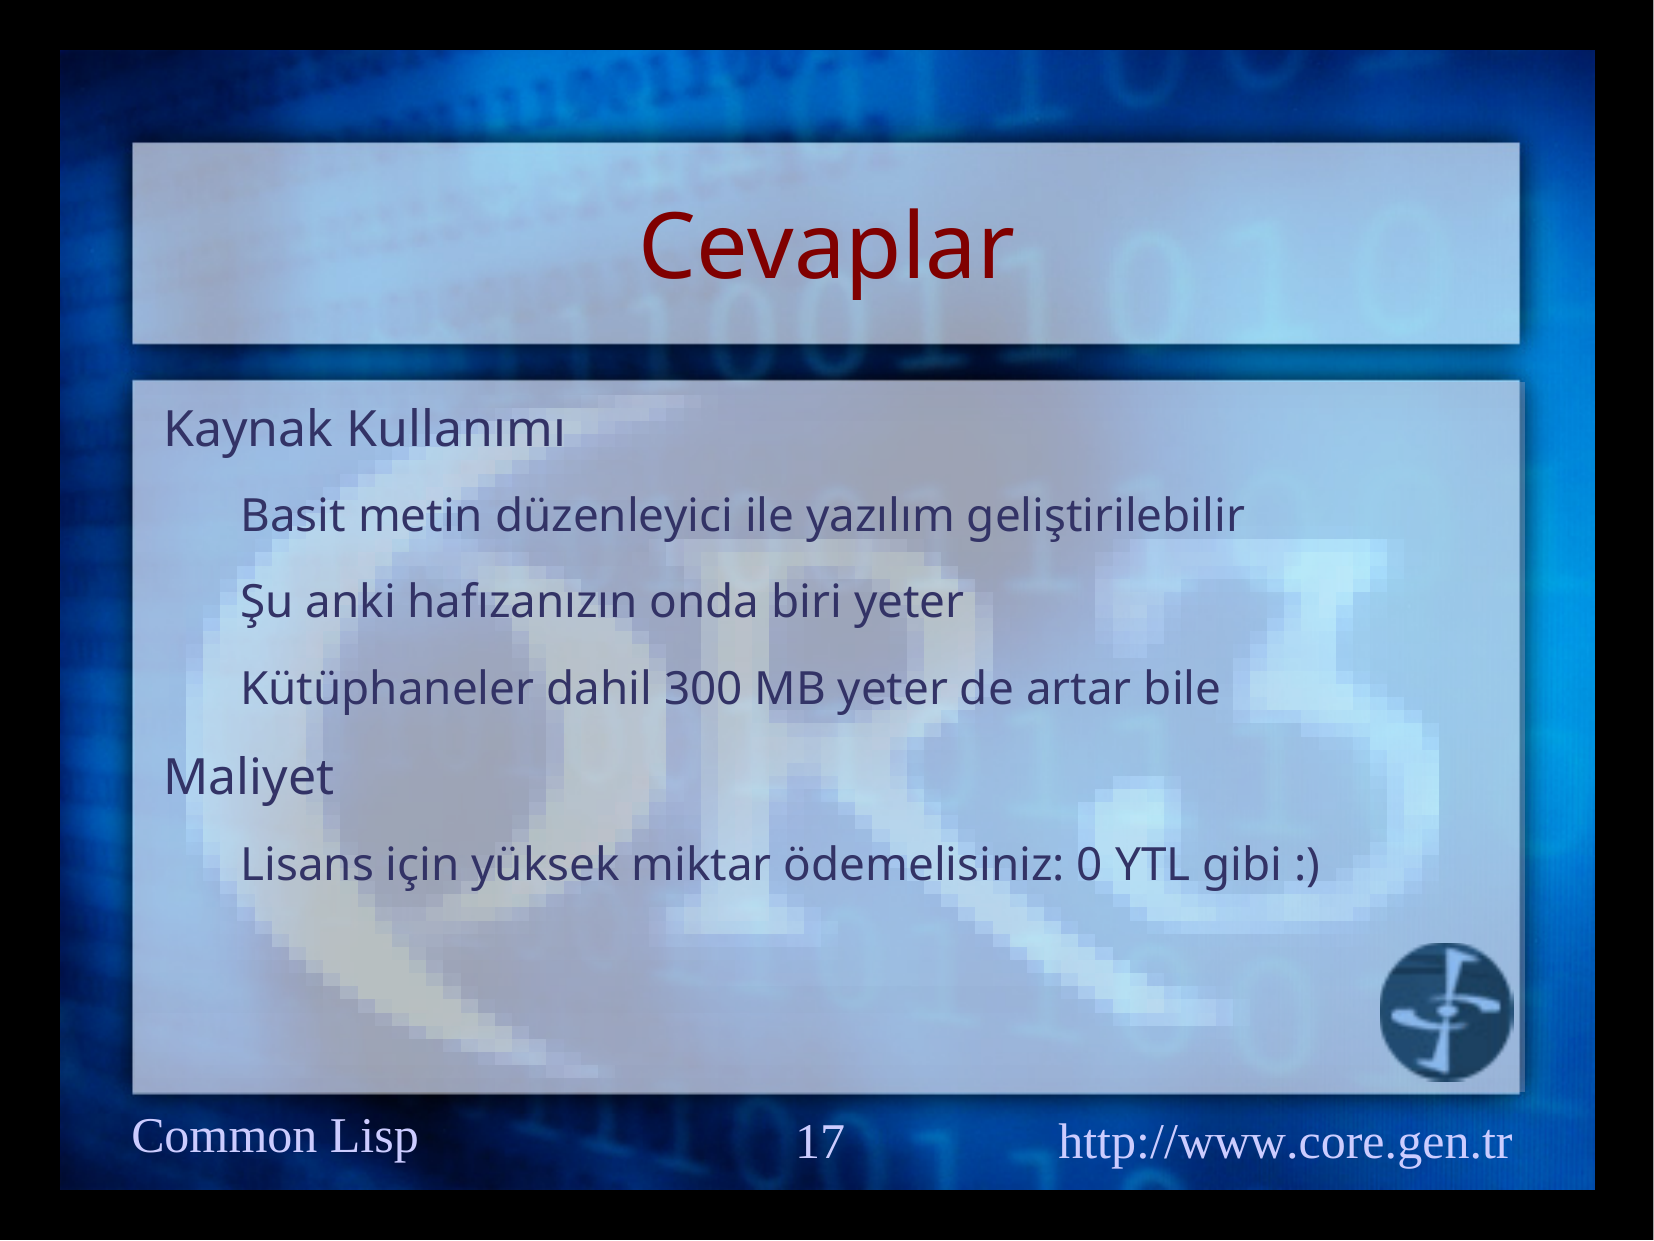

# Cevaplar
Kaynak Kullanımı
Basit metin düzenleyici ile yazılım geliştirilebilir
Şu anki hafızanızın onda biri yeter
Kütüphaneler dahil 300 MB yeter de artar bile
Maliyet
Lisans için yüksek miktar ödemelisiniz: 0 YTL gibi :)